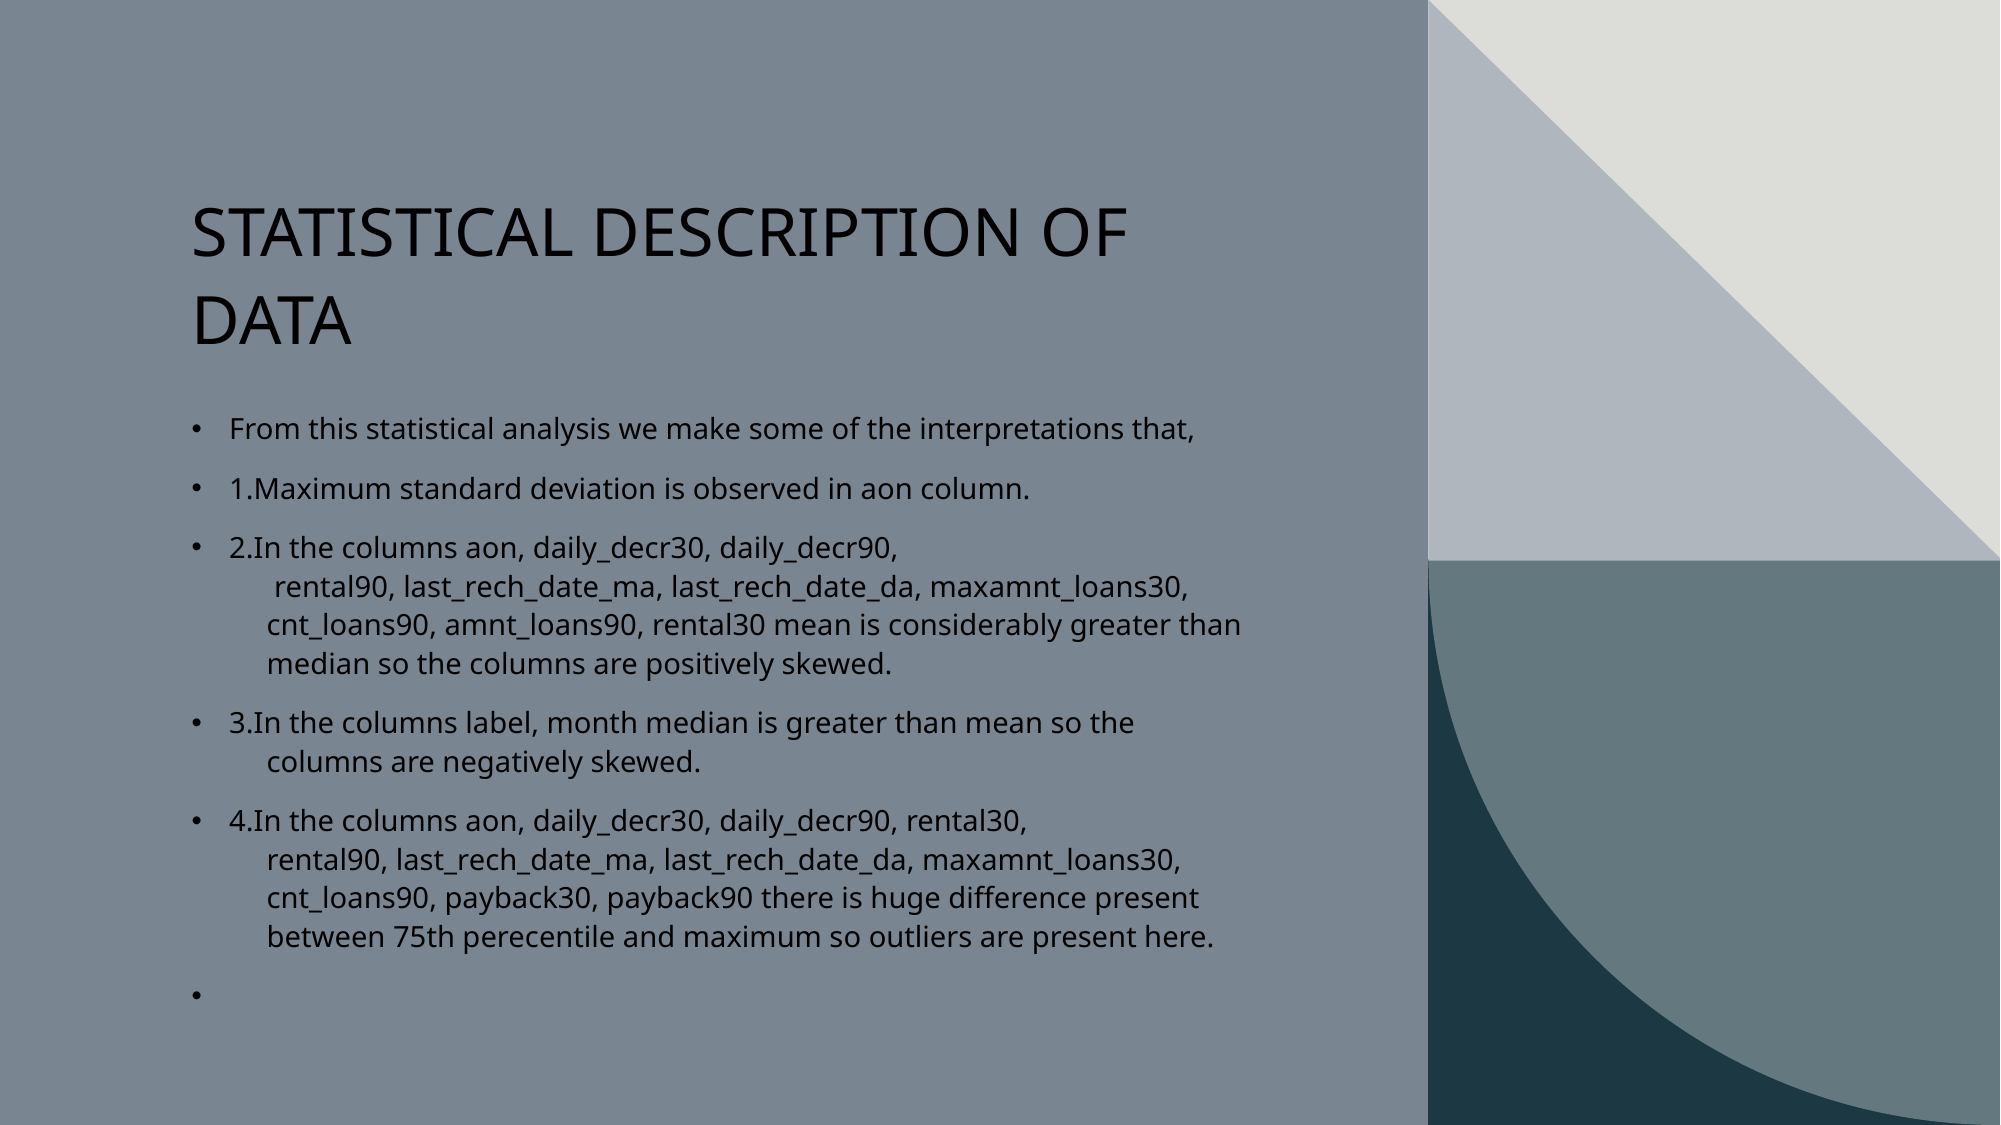

# Statistical description of data
From this statistical analysis we make some of the interpretations that,
1.Maximum standard deviation is observed in aon column.
2.In the columns aon, daily_decr30, daily_decr90,  rental90, last_rech_date_ma, last_rech_date_da, maxamnt_loans30, cnt_loans90, amnt_loans90, rental30 mean is considerably greater than median so the columns are positively skewed.
3.In the columns label, month median is greater than mean so the columns are negatively skewed.
4.In the columns aon, daily_decr30, daily_decr90, rental30, rental90, last_rech_date_ma, last_rech_date_da, maxamnt_loans30, cnt_loans90, payback30, payback90 there is huge difference present between 75th perecentile and maximum so outliers are present here.